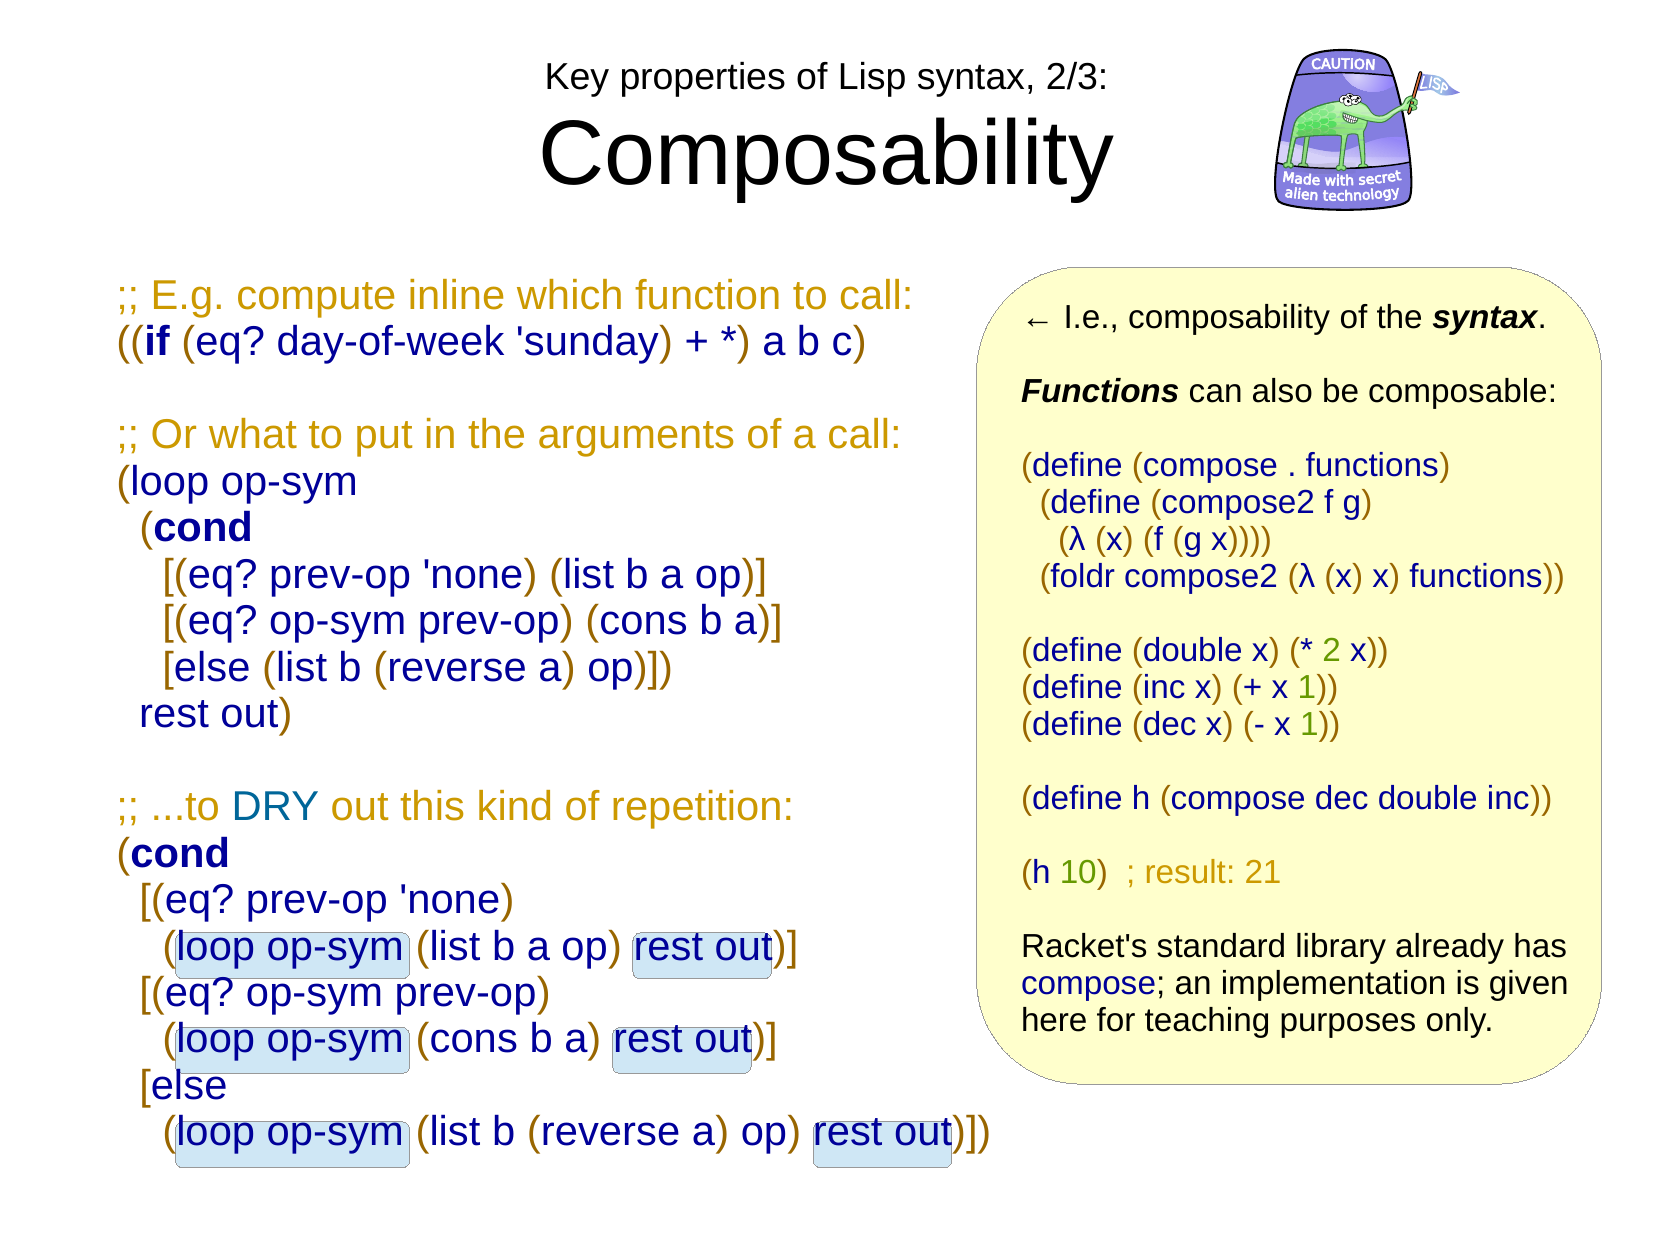

Key properties of Lisp syntax, 2/3:
# Composability
;; E.g. compute inline which function to call:
((if (eq? day-of-week 'sunday) + *) a b c)
;; Or what to put in the arguments of a call:
(loop op-sym
 (cond
 [(eq? prev-op 'none) (list b a op)]
 [(eq? op-sym prev-op) (cons b a)]
 [else (list b (reverse a) op)])
 rest out)
;; ...to DRY out this kind of repetition:
(cond
 [(eq? prev-op 'none)
 (loop op-sym (list b a op) rest out)]
 [(eq? op-sym prev-op)
 (loop op-sym (cons b a) rest out)]
 [else
 (loop op-sym (list b (reverse a) op) rest out)])
← I.e., composability of the syntax.
Functions can also be composable:
(define (compose . functions)
 (define (compose2 f g)
 (λ (x) (f (g x))))
 (foldr compose2 (λ (x) x) functions))
(define (double x) (* 2 x))
(define (inc x) (+ x 1))
(define (dec x) (- x 1))
(define h (compose dec double inc))
(h 10) ; result: 21
Racket's standard library already has compose; an implementation is given here for teaching purposes only.